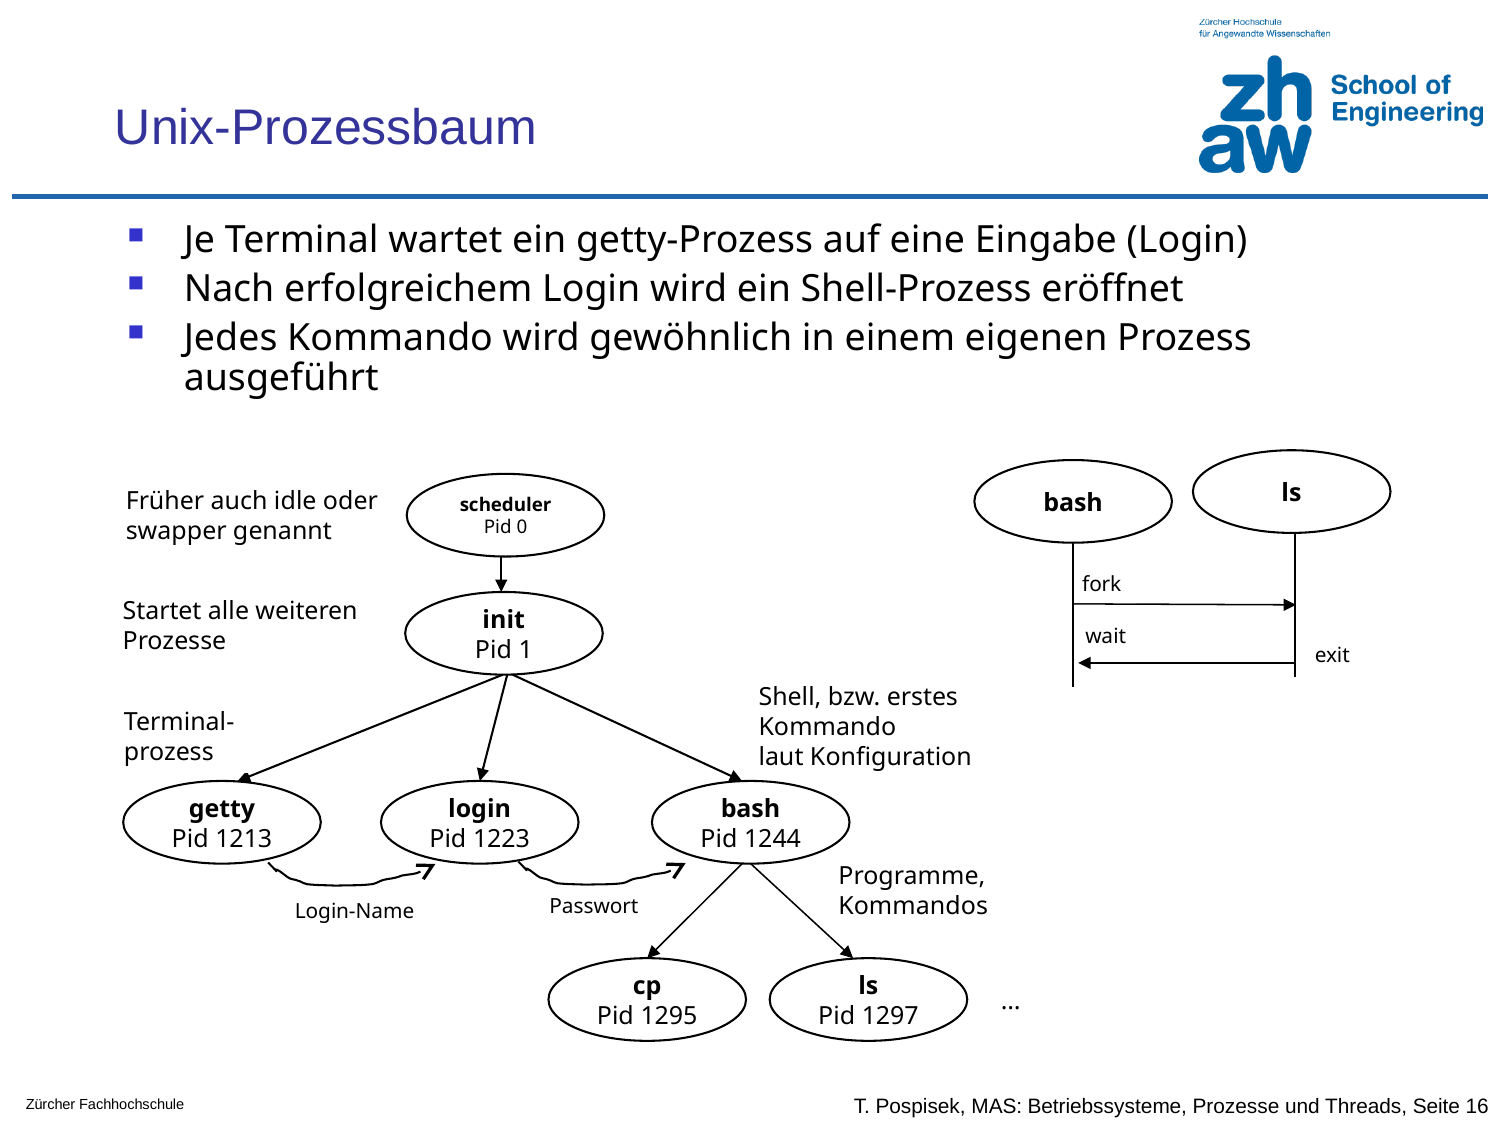

# Unix-Prozessbaum
Je Terminal wartet ein getty-Prozess auf eine Eingabe (Login)
Nach erfolgreichem Login wird ein Shell-Prozess eröffnet
Jedes Kommando wird gewöhnlich in einem eigenen Prozess ausgeführt
ls
bash
scheduler Pid 0
Früher auch idle oder
swapper genannt
fork
Startet alle weiteren
Prozesse
init
Pid 1
wait
exit
Shell, bzw. erstes
Kommando
laut Konfiguration
Terminal-
prozess
getty
Pid 1213
login
Pid 1223
bash
Pid 1244
Programme,
Kommandos
Passwort
Login-Name
cp
Pid 1295
ls
Pid 1297
…